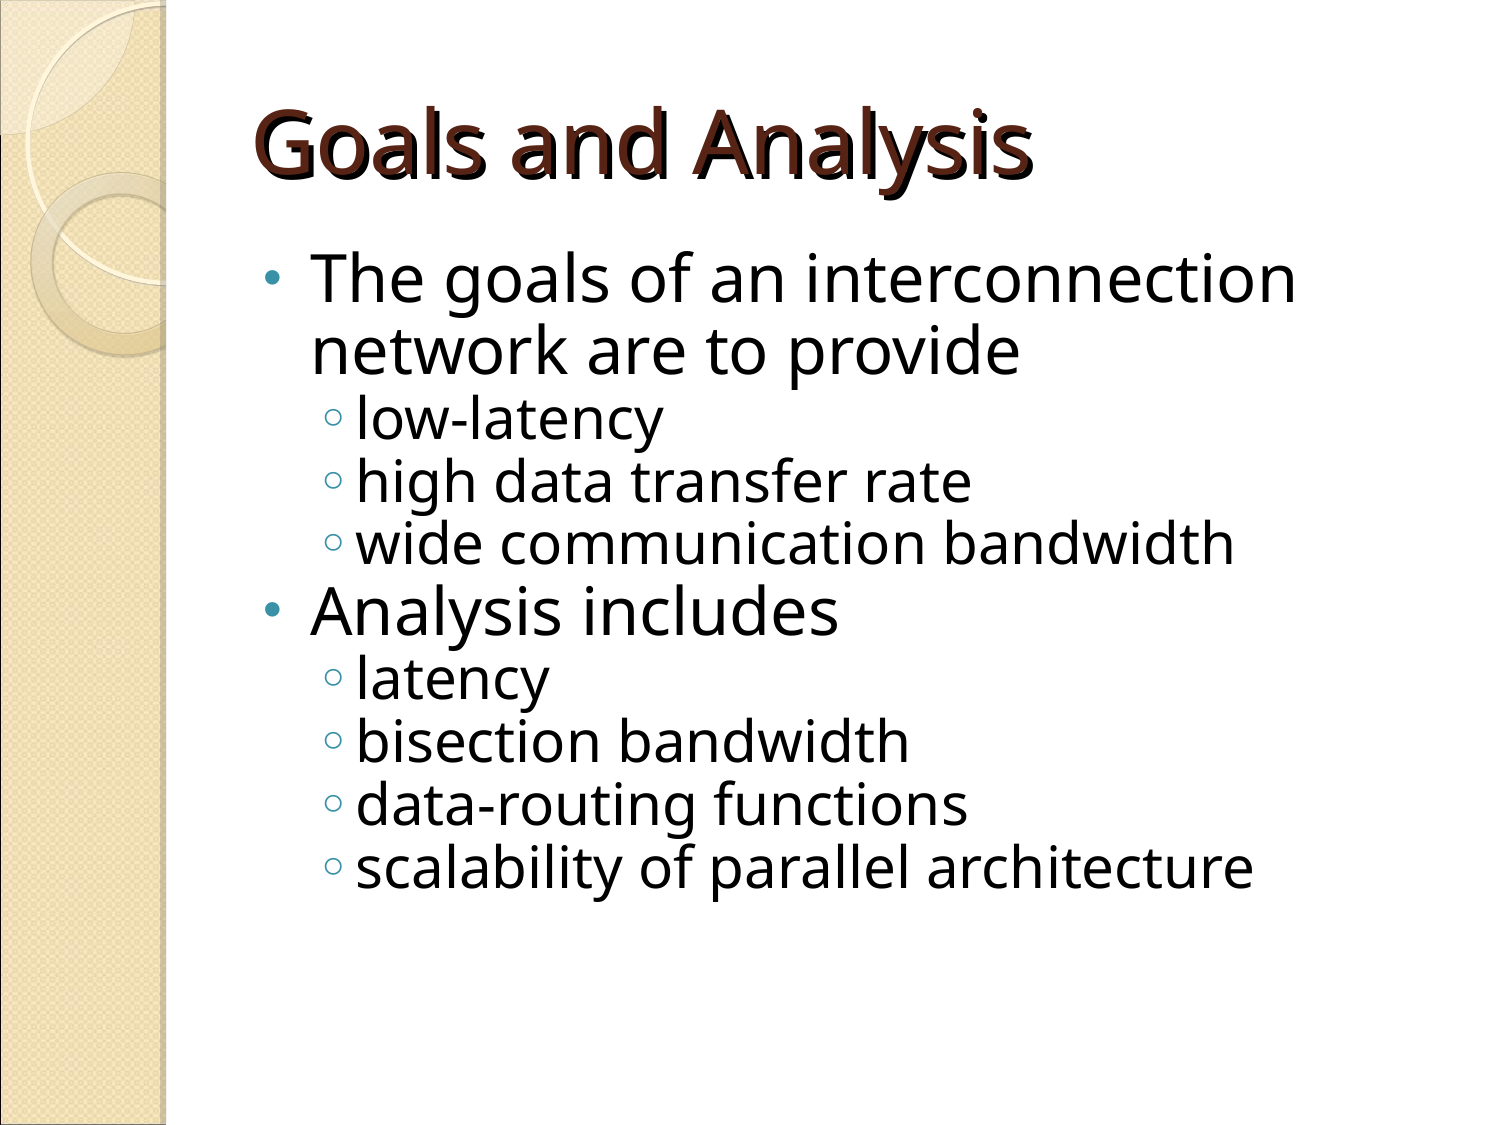

# Goals and Analysis
The goals of an interconnection network are to provide
low-latency
high data transfer rate
wide communication bandwidth
Analysis includes
latency
bisection bandwidth
data-routing functions
scalability of parallel architecture